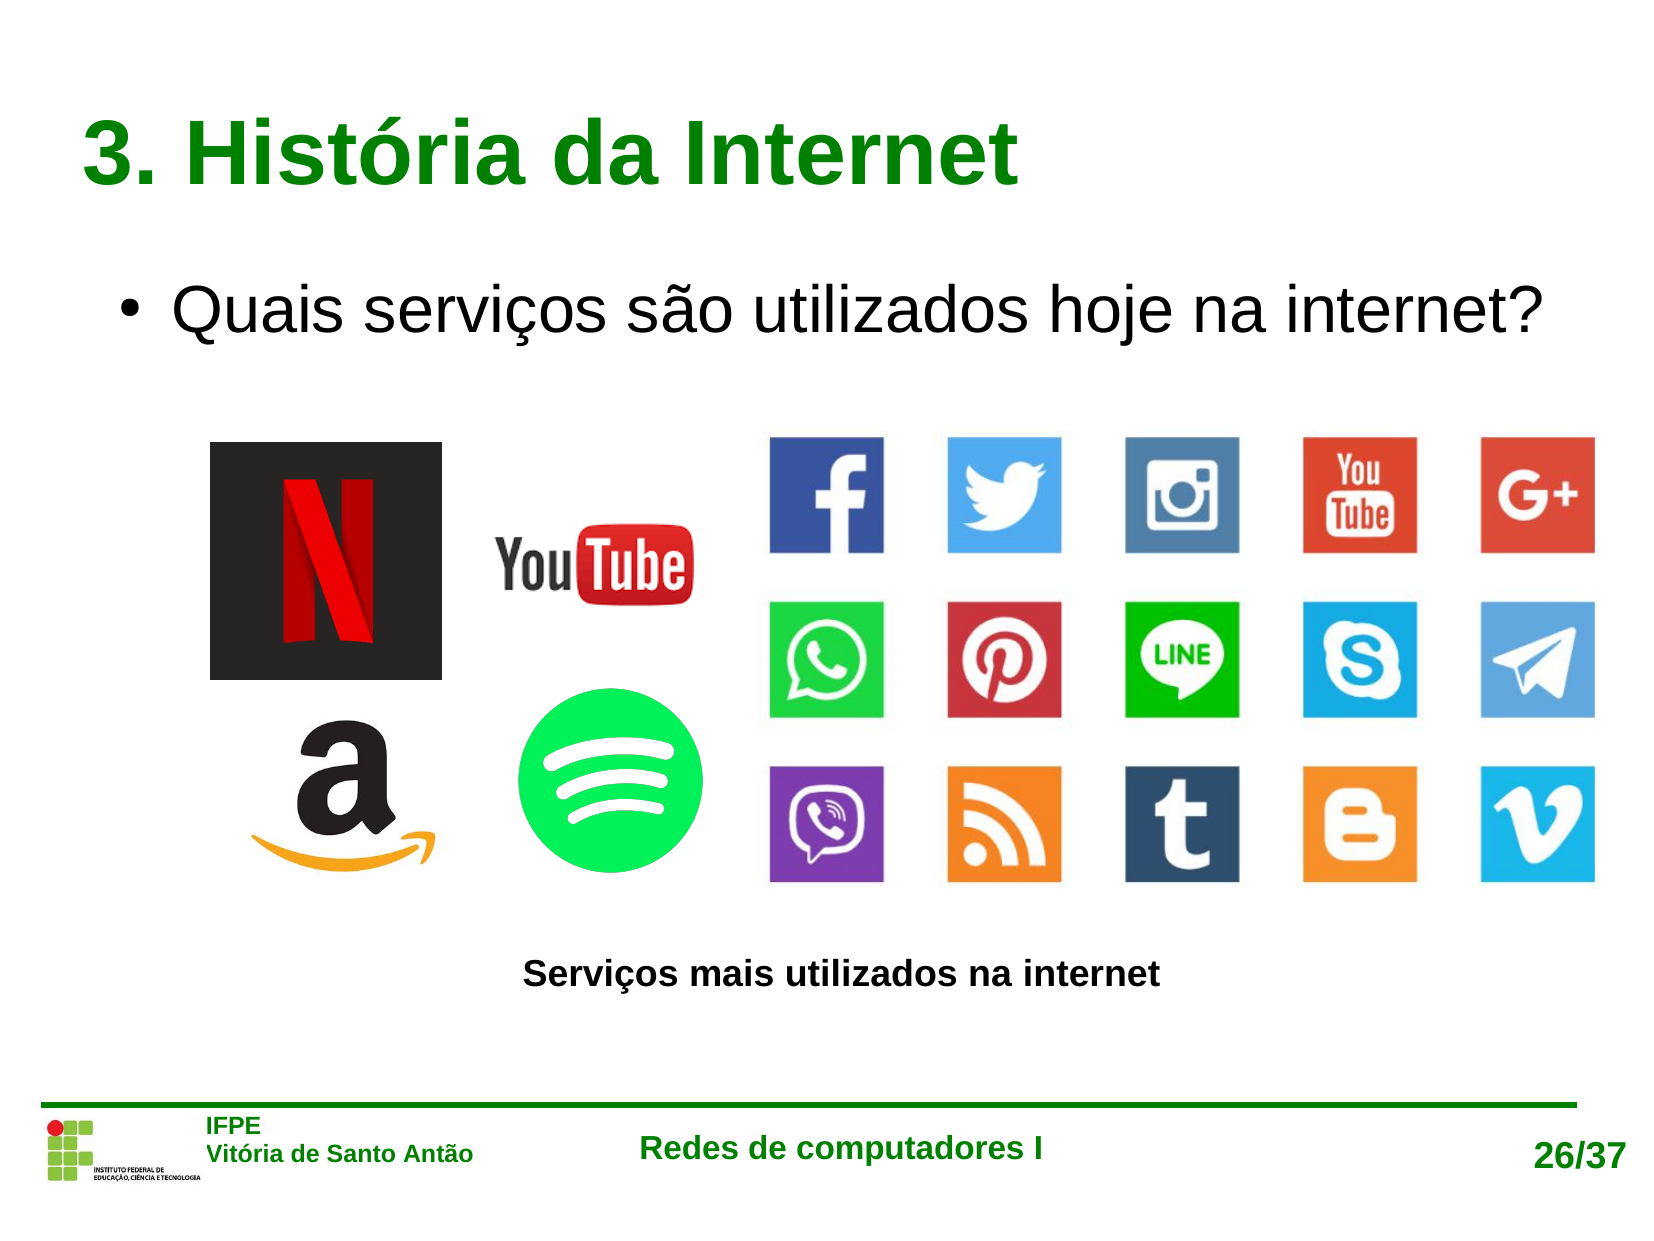

# 3. História da Internet
Quais serviços são utilizados hoje na internet?
Serviços mais utilizados na internet